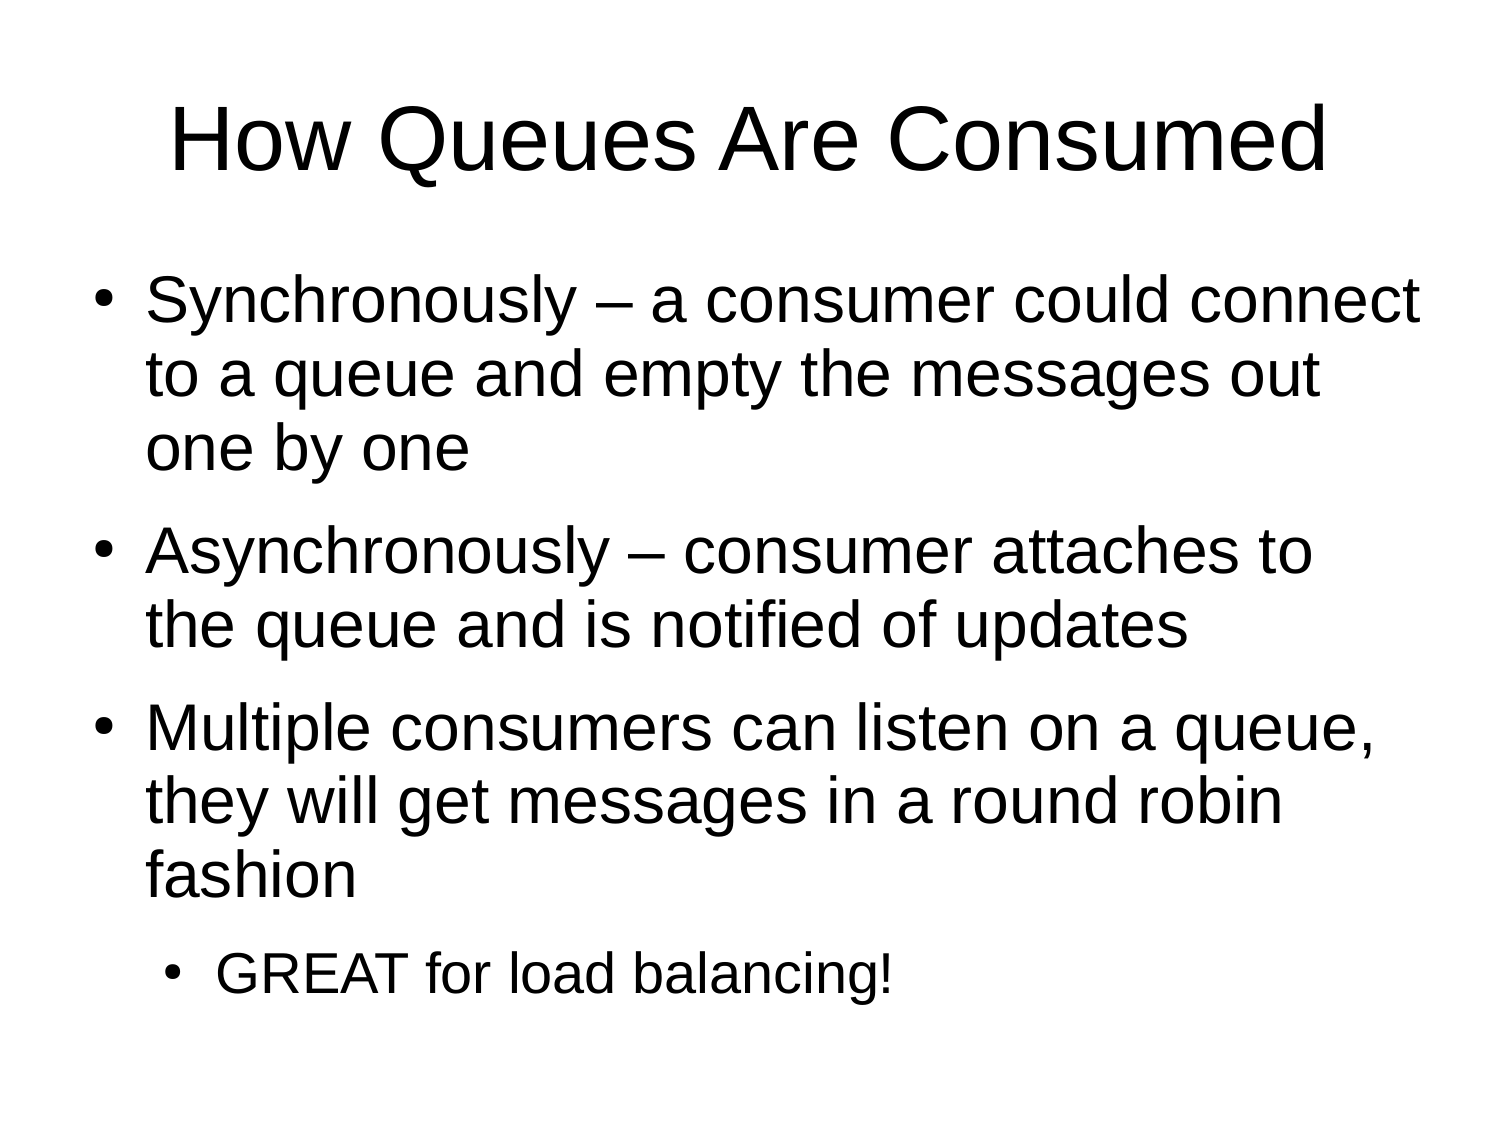

# How Queues Are Consumed
Synchronously – a consumer could connect to a queue and empty the messages out one by one
Asynchronously – consumer attaches to the queue and is notified of updates
Multiple consumers can listen on a queue, they will get messages in a round robin fashion
GREAT for load balancing!